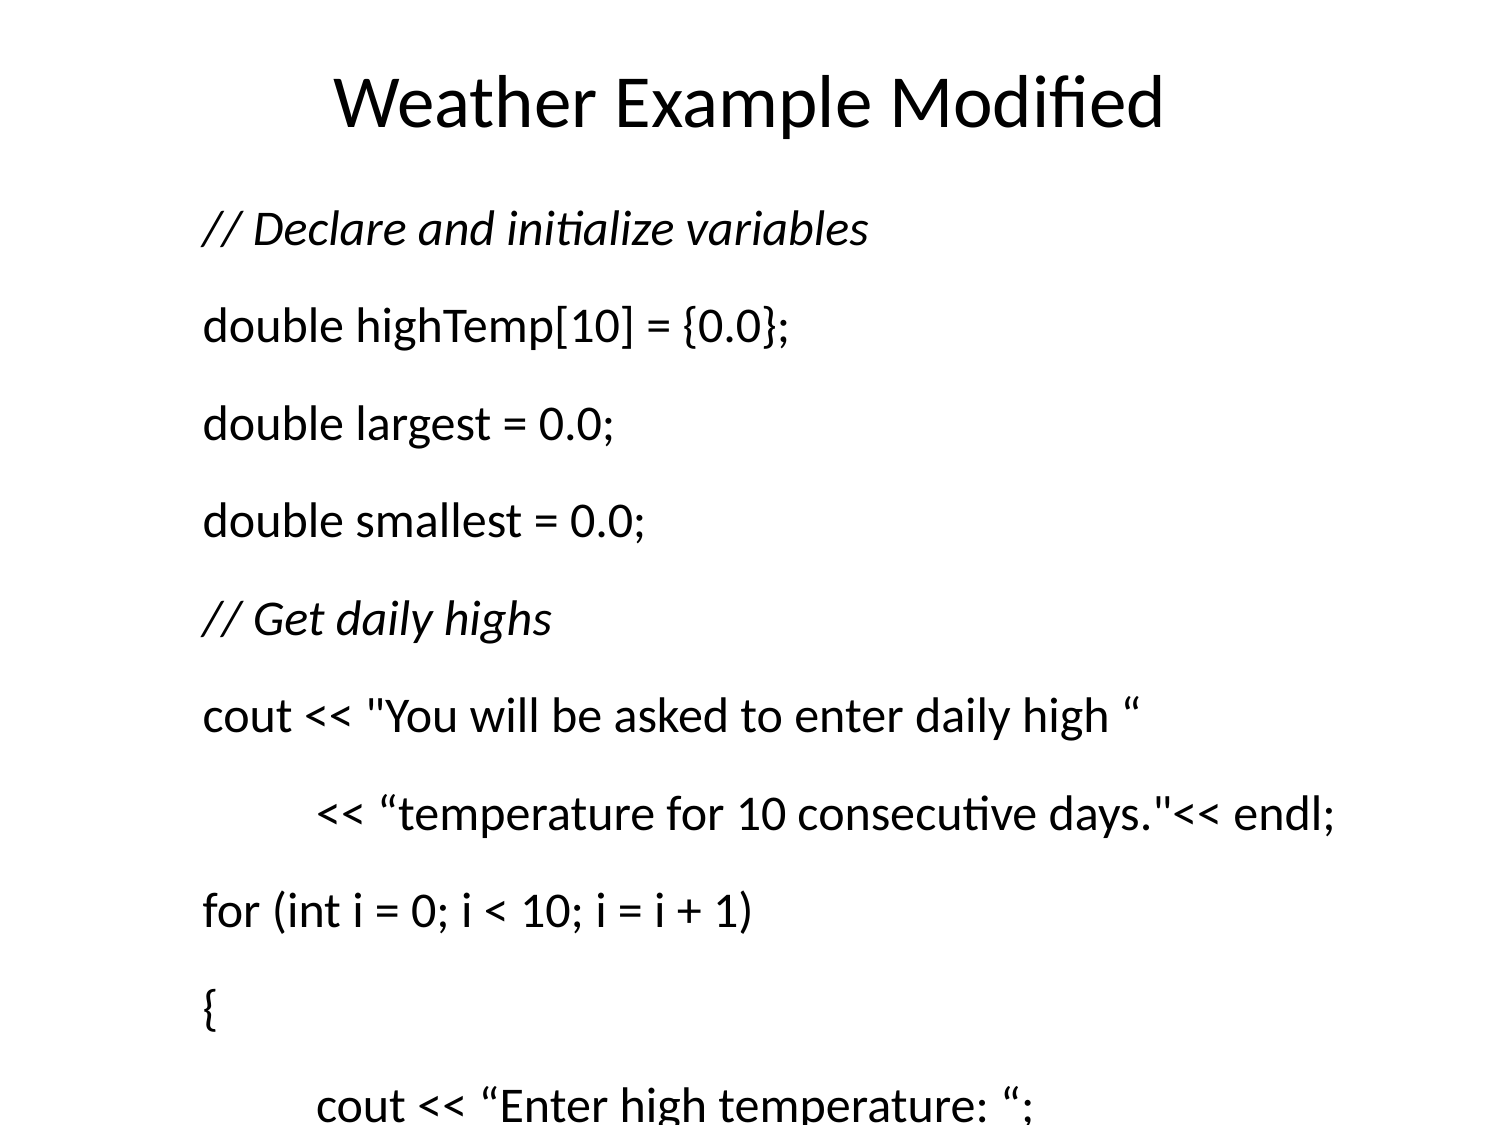

# Weather Example Modified
		// Declare and initialize variables
		double highTemp[10] = {0.0};
 		double largest = 0.0;
 		double smallest = 0.0;
		// Get daily highs
		cout << "You will be asked to enter daily high “
				<< “temperature for 10 consecutive days."<< endl;
		for (int i = 0; i < 10; i = i + 1)
		{
				cout << “Enter high temperature: “;
				cin >> highTemp[i];
		}